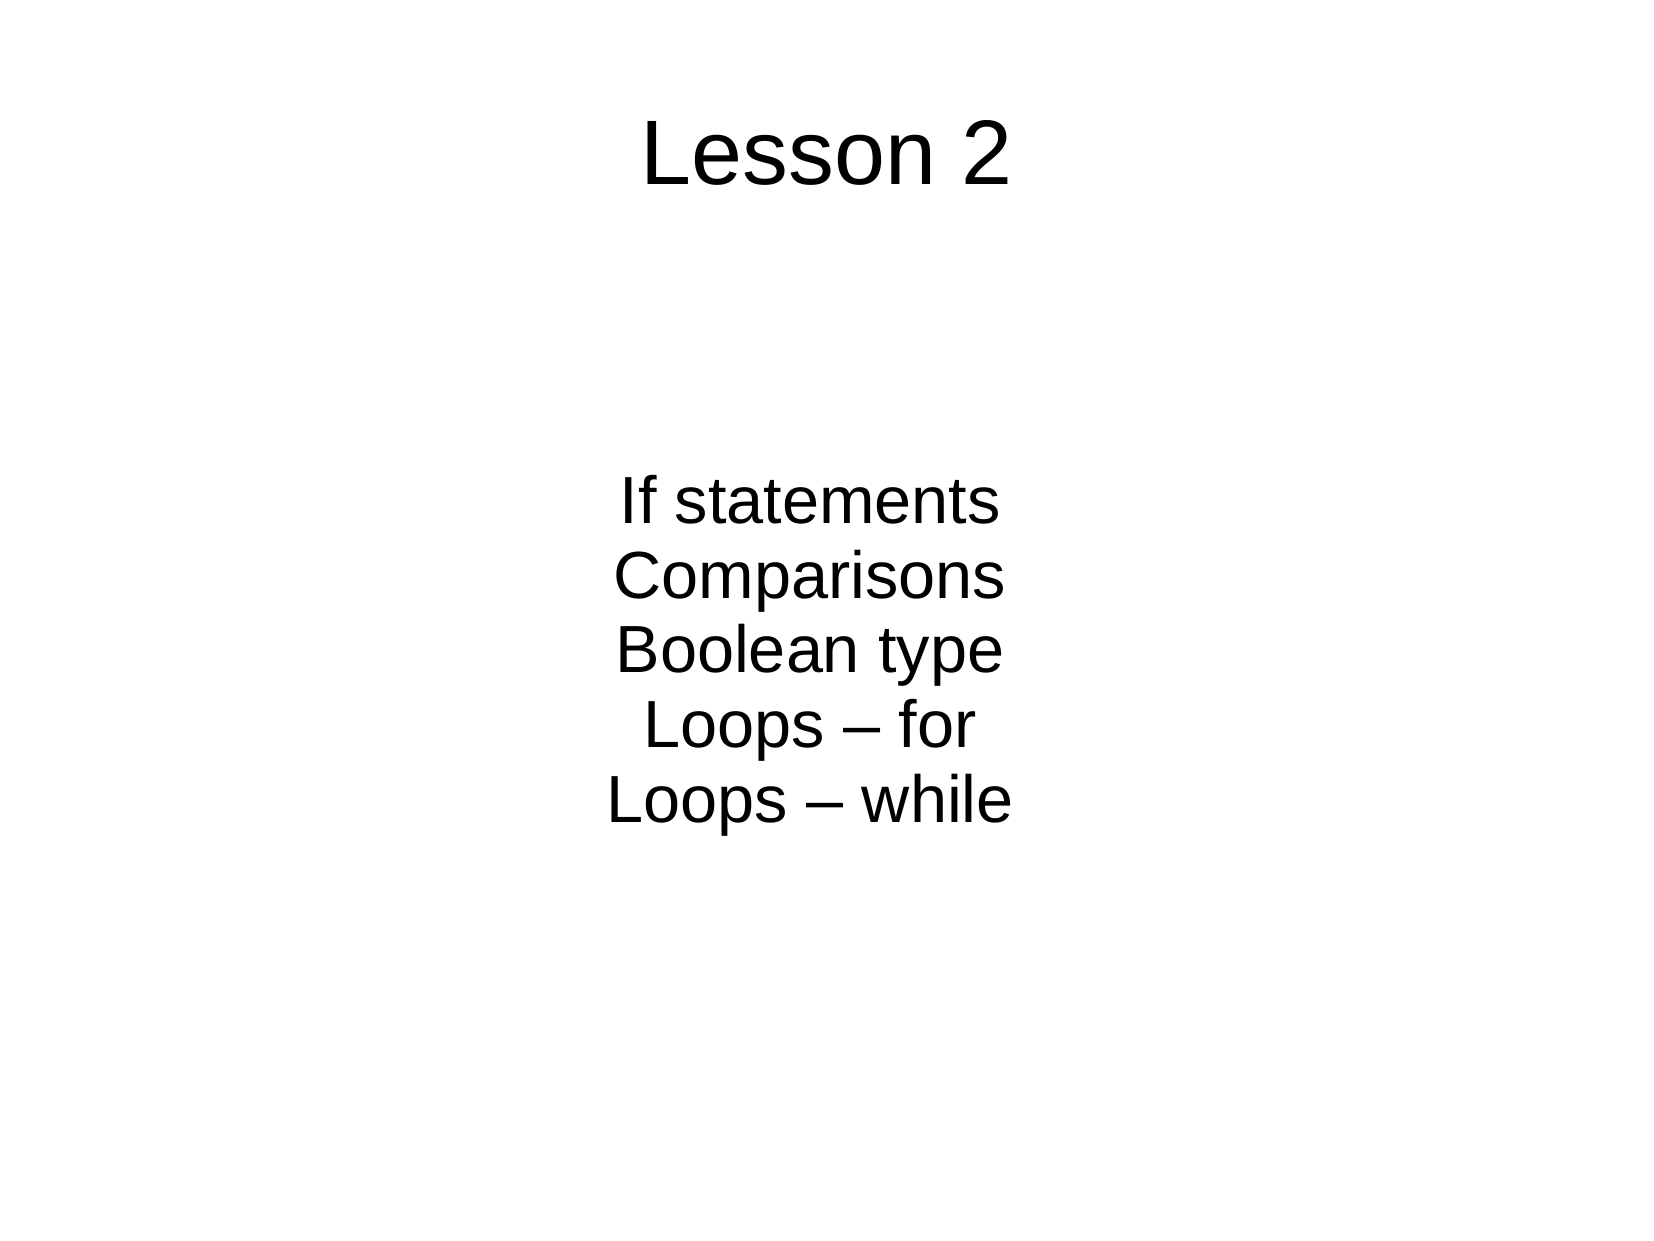

# Lesson 2
If statements
Comparisons
Boolean type
Loops – for
Loops – while